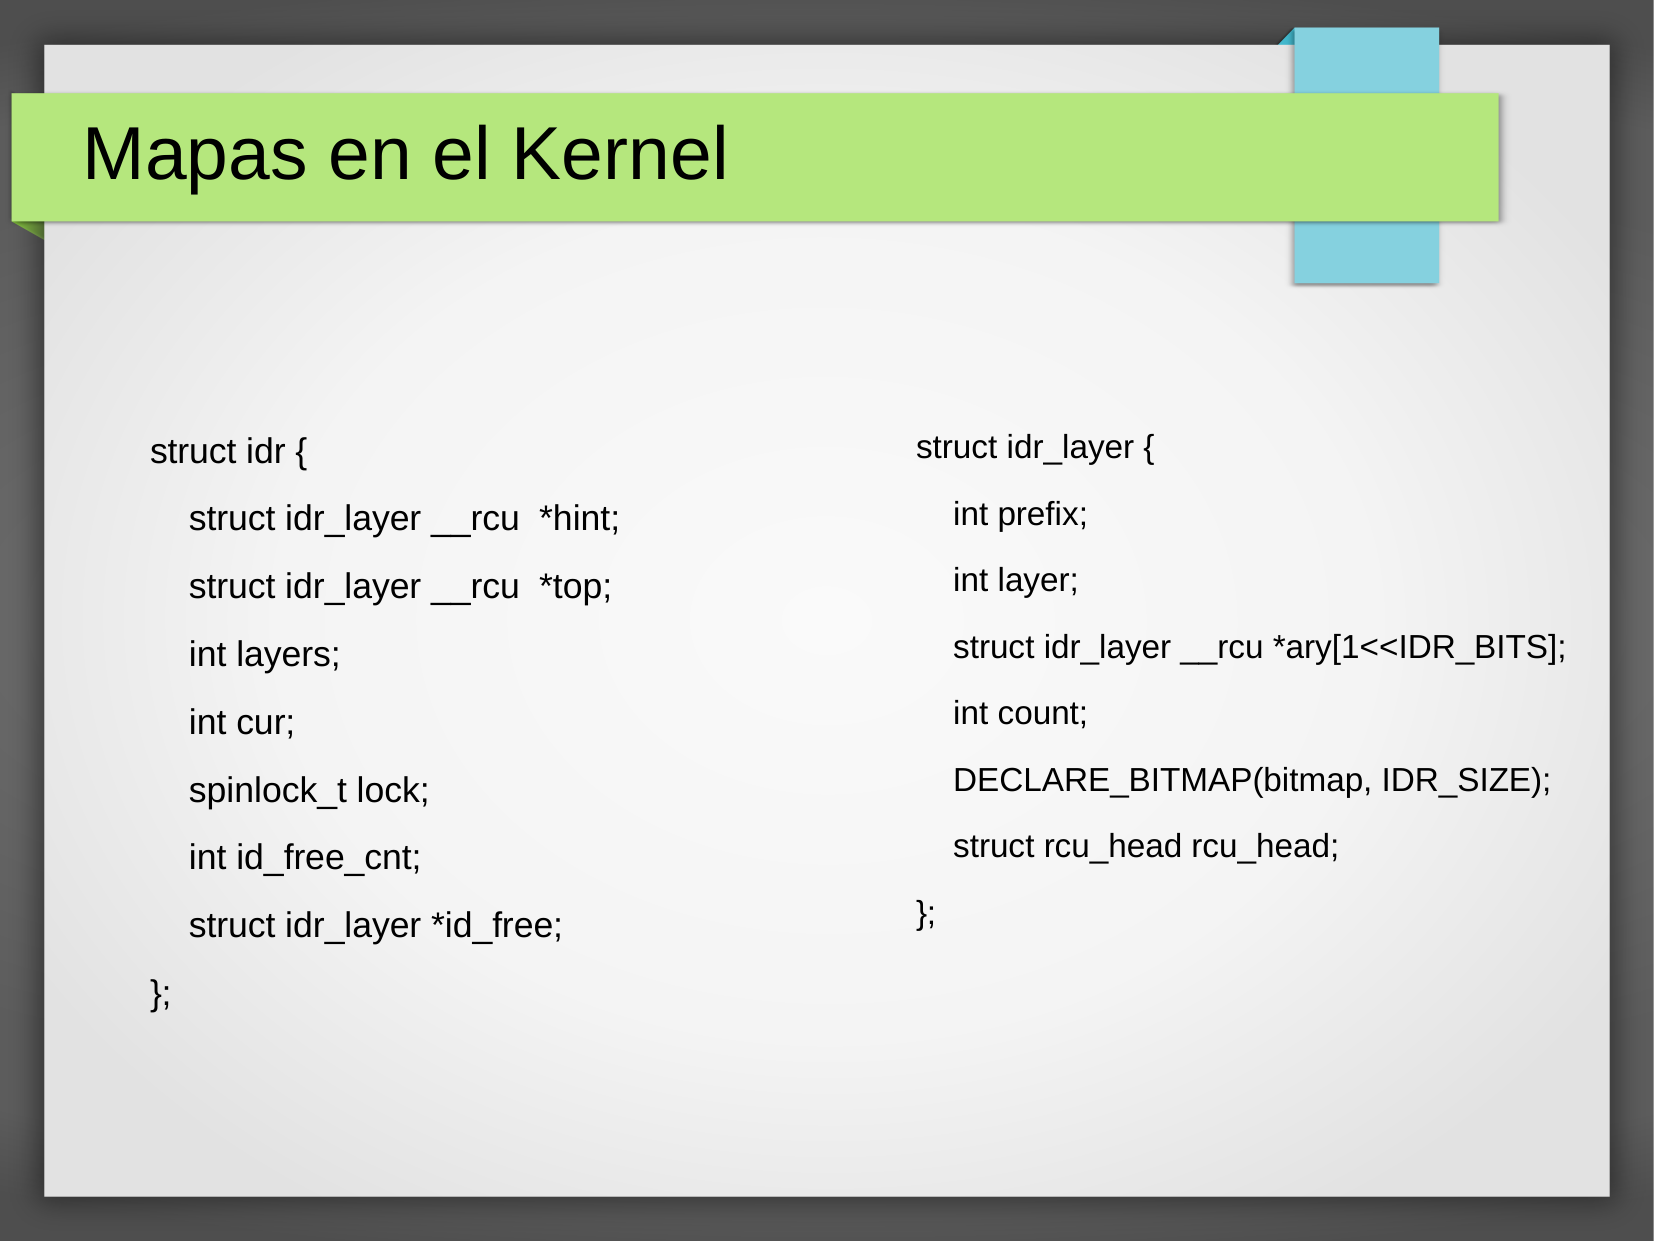

# Mapas en el Kernel
struct idr {
 struct idr_layer __rcu *hint;
 struct idr_layer __rcu *top;
 int layers;
 int cur;
 spinlock_t lock;
 int id_free_cnt;
 struct idr_layer *id_free;
};
struct idr_layer {
 int prefix;
 int layer;
 struct idr_layer __rcu *ary[1<<IDR_BITS];
 int count;
 DECLARE_BITMAP(bitmap, IDR_SIZE);
 struct rcu_head rcu_head;
};